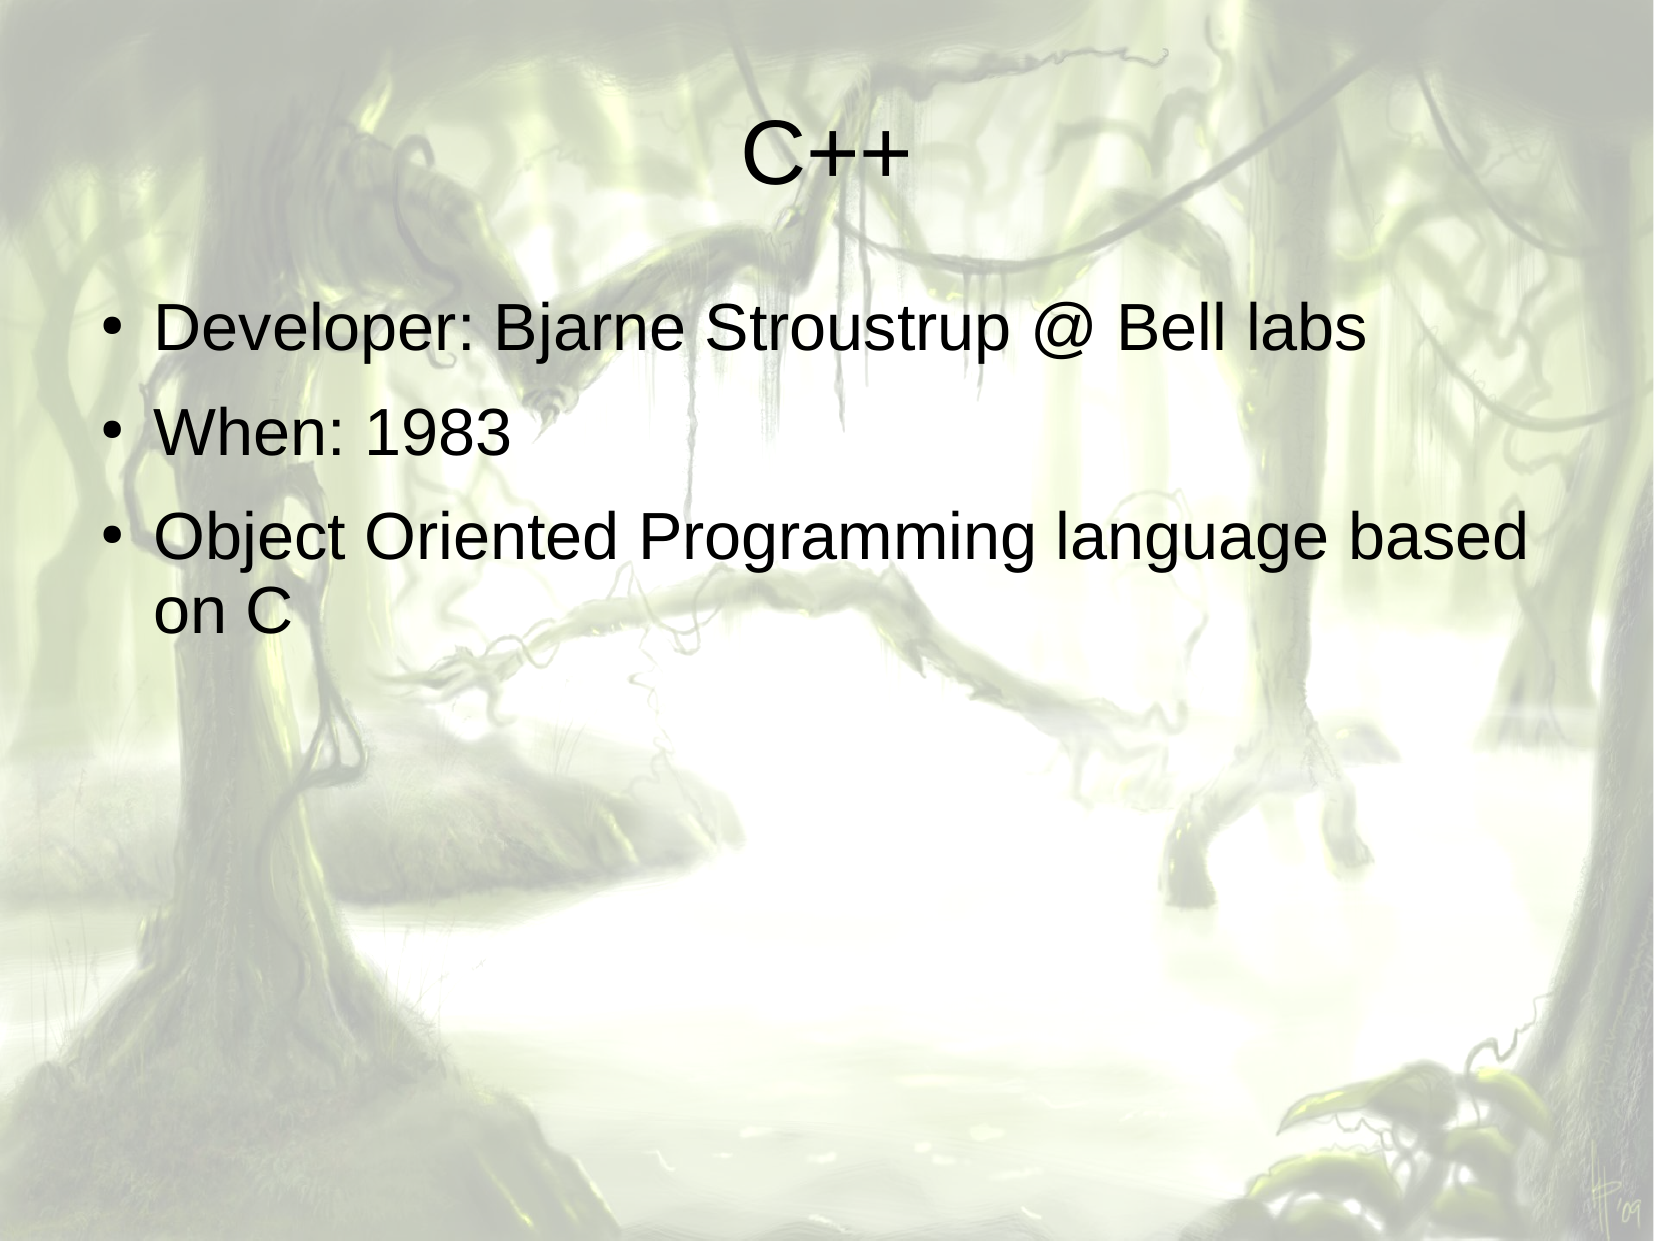

# C++
Developer: Bjarne Stroustrup @ Bell labs
When: 1983
Object Oriented Programming language based on C